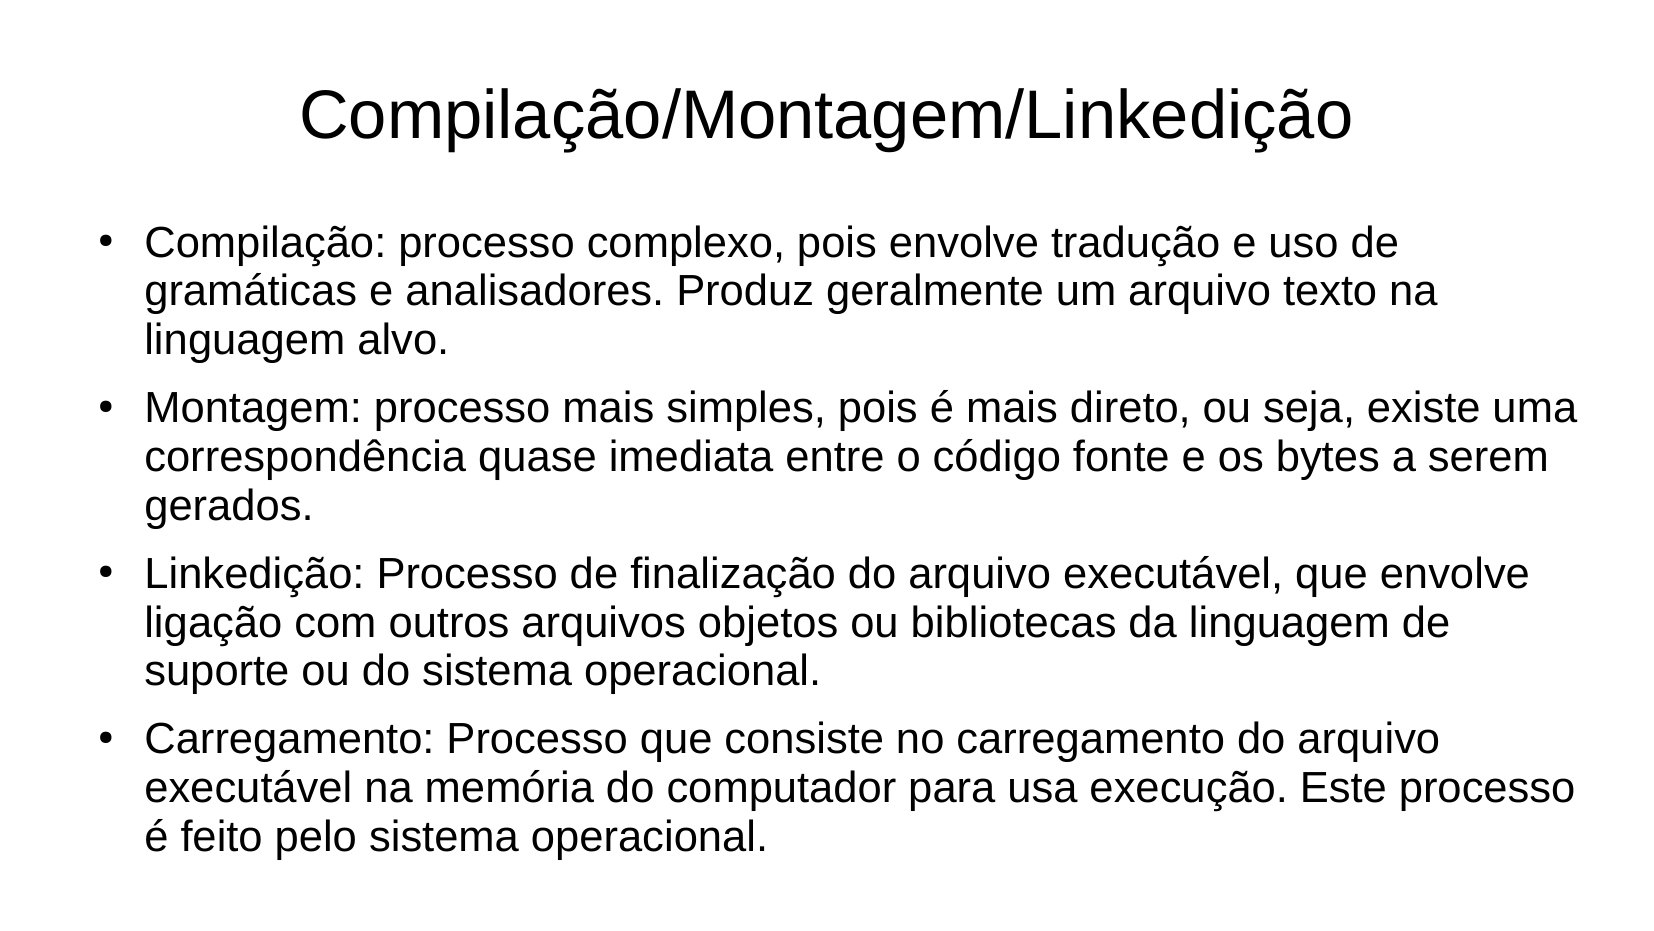

# Compilação/Montagem/Linkedição
Compilação: processo complexo, pois envolve tradução e uso de gramáticas e analisadores. Produz geralmente um arquivo texto na linguagem alvo.
Montagem: processo mais simples, pois é mais direto, ou seja, existe uma correspondência quase imediata entre o código fonte e os bytes a serem gerados.
Linkedição: Processo de finalização do arquivo executável, que envolve ligação com outros arquivos objetos ou bibliotecas da linguagem de suporte ou do sistema operacional.
Carregamento: Processo que consiste no carregamento do arquivo executável na memória do computador para usa execução. Este processo é feito pelo sistema operacional.